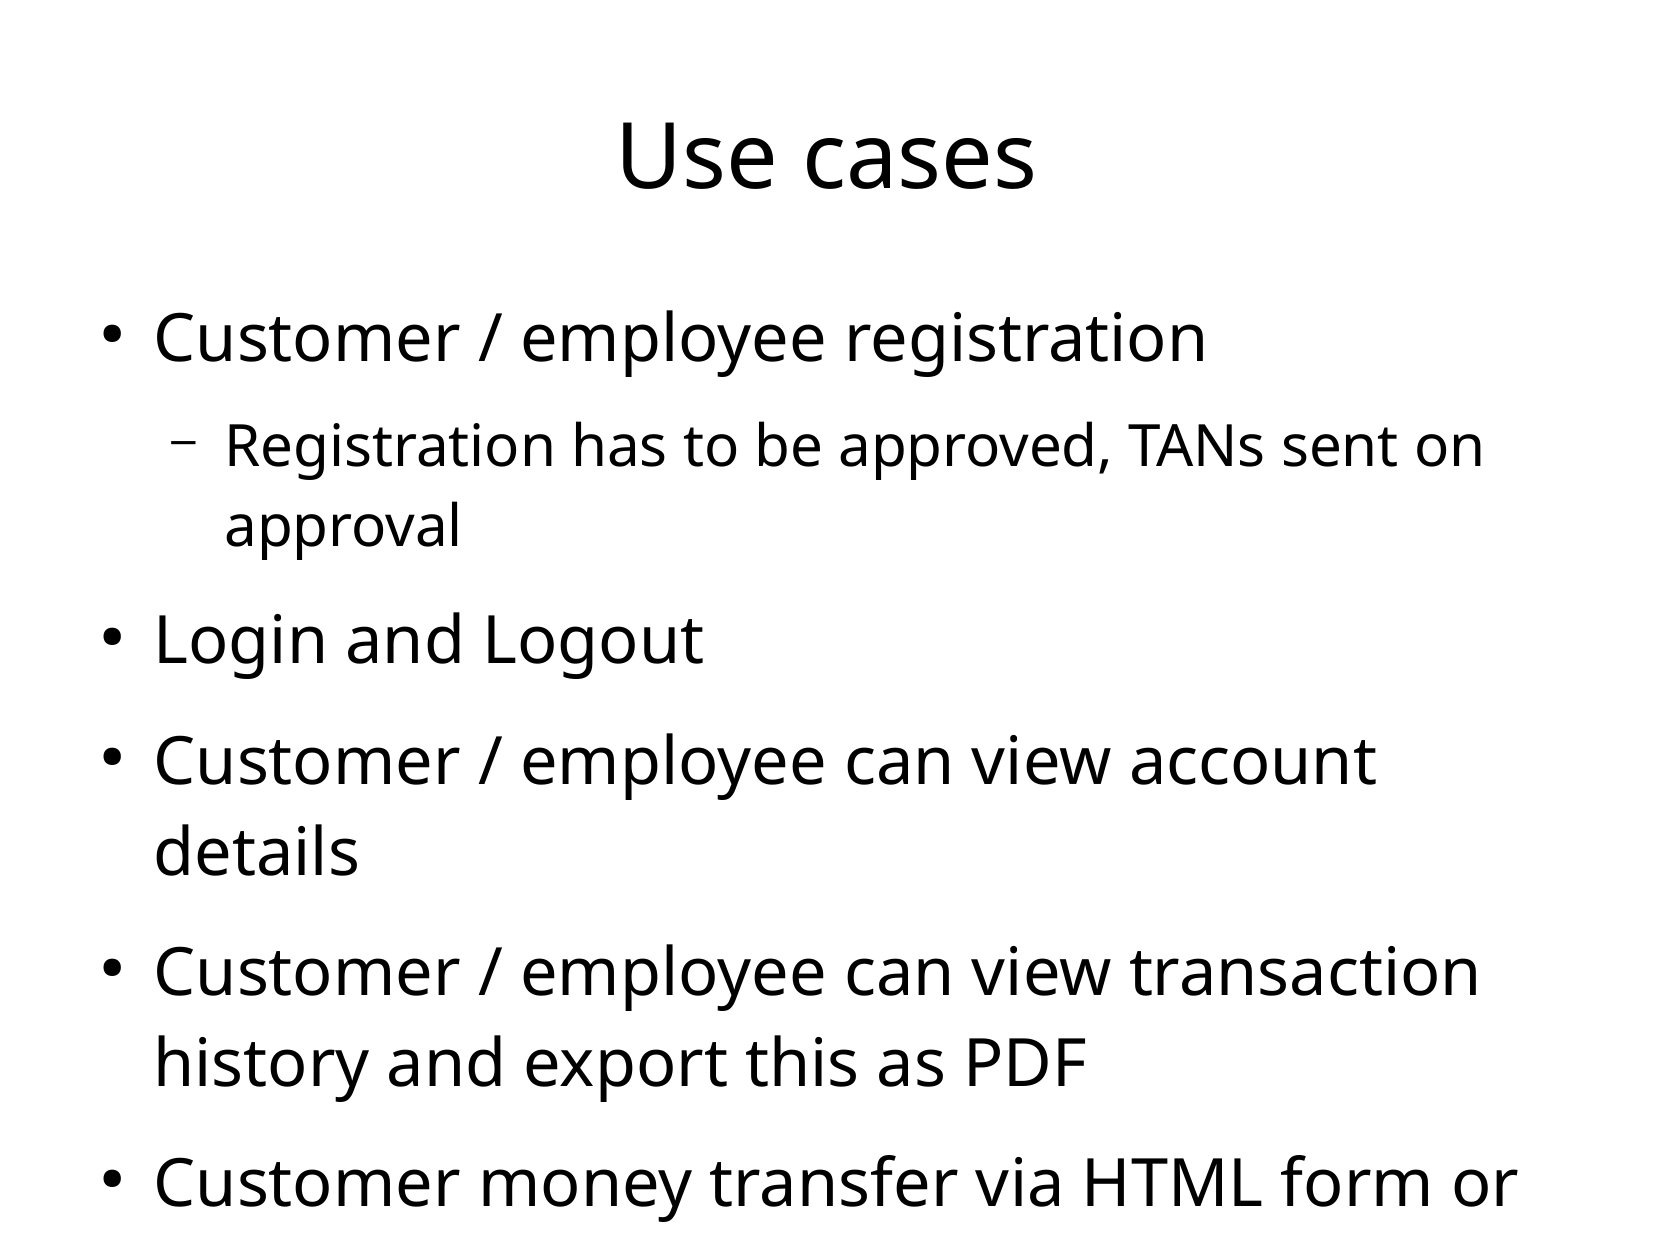

# Use cases
Customer / employee registration
Registration has to be approved, TANs sent on approval
Login and Logout
Customer / employee can view account details
Customer / employee can view transaction history and export this as PDF
Customer money transfer via HTML form or uploaded transaction file
Transactions > 10,000 € have to be approved
Batch processing supported